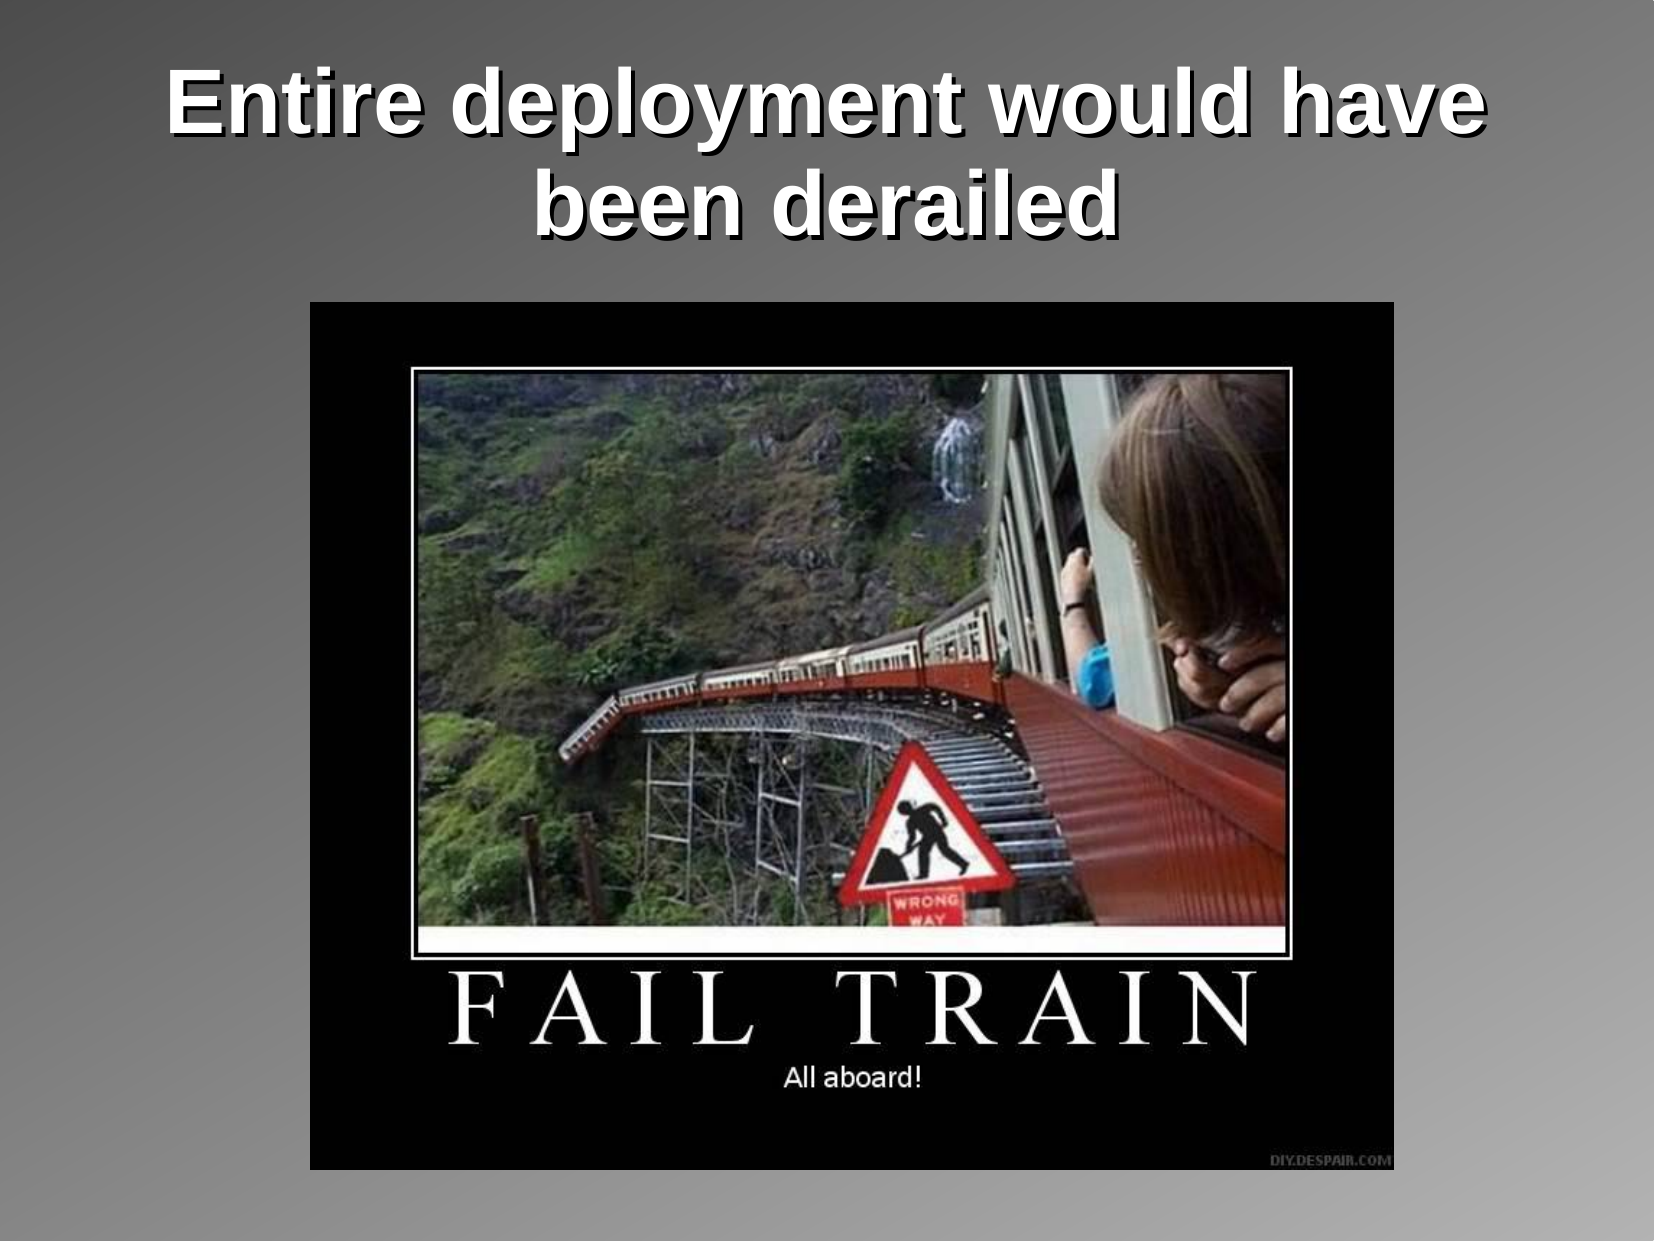

# Entire deployment would have been derailed